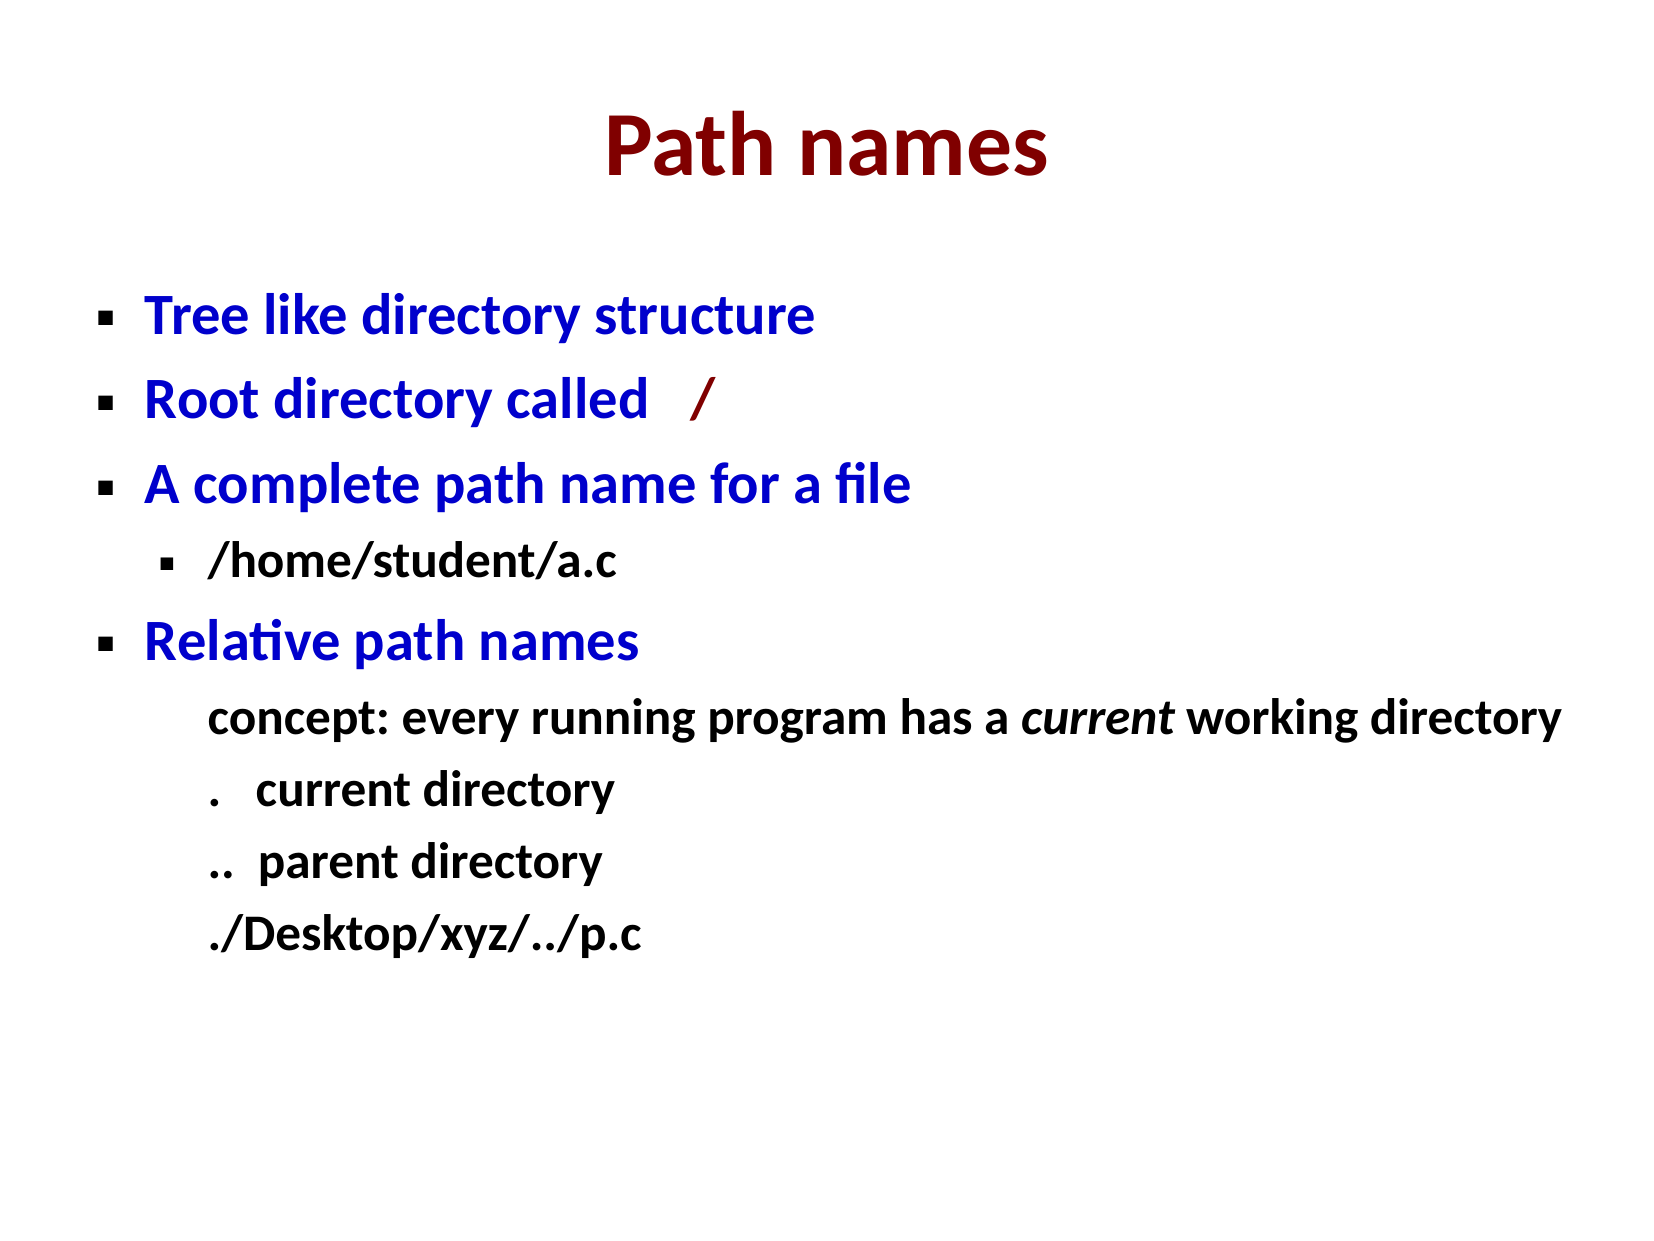

# Path names
Tree like directory structure
Root directory called /
A complete path name for a file
/home/student/a.c
Relative path names
concept: every running program has a current working directory
. current directory
.. parent directory
./Desktop/xyz/../p.c